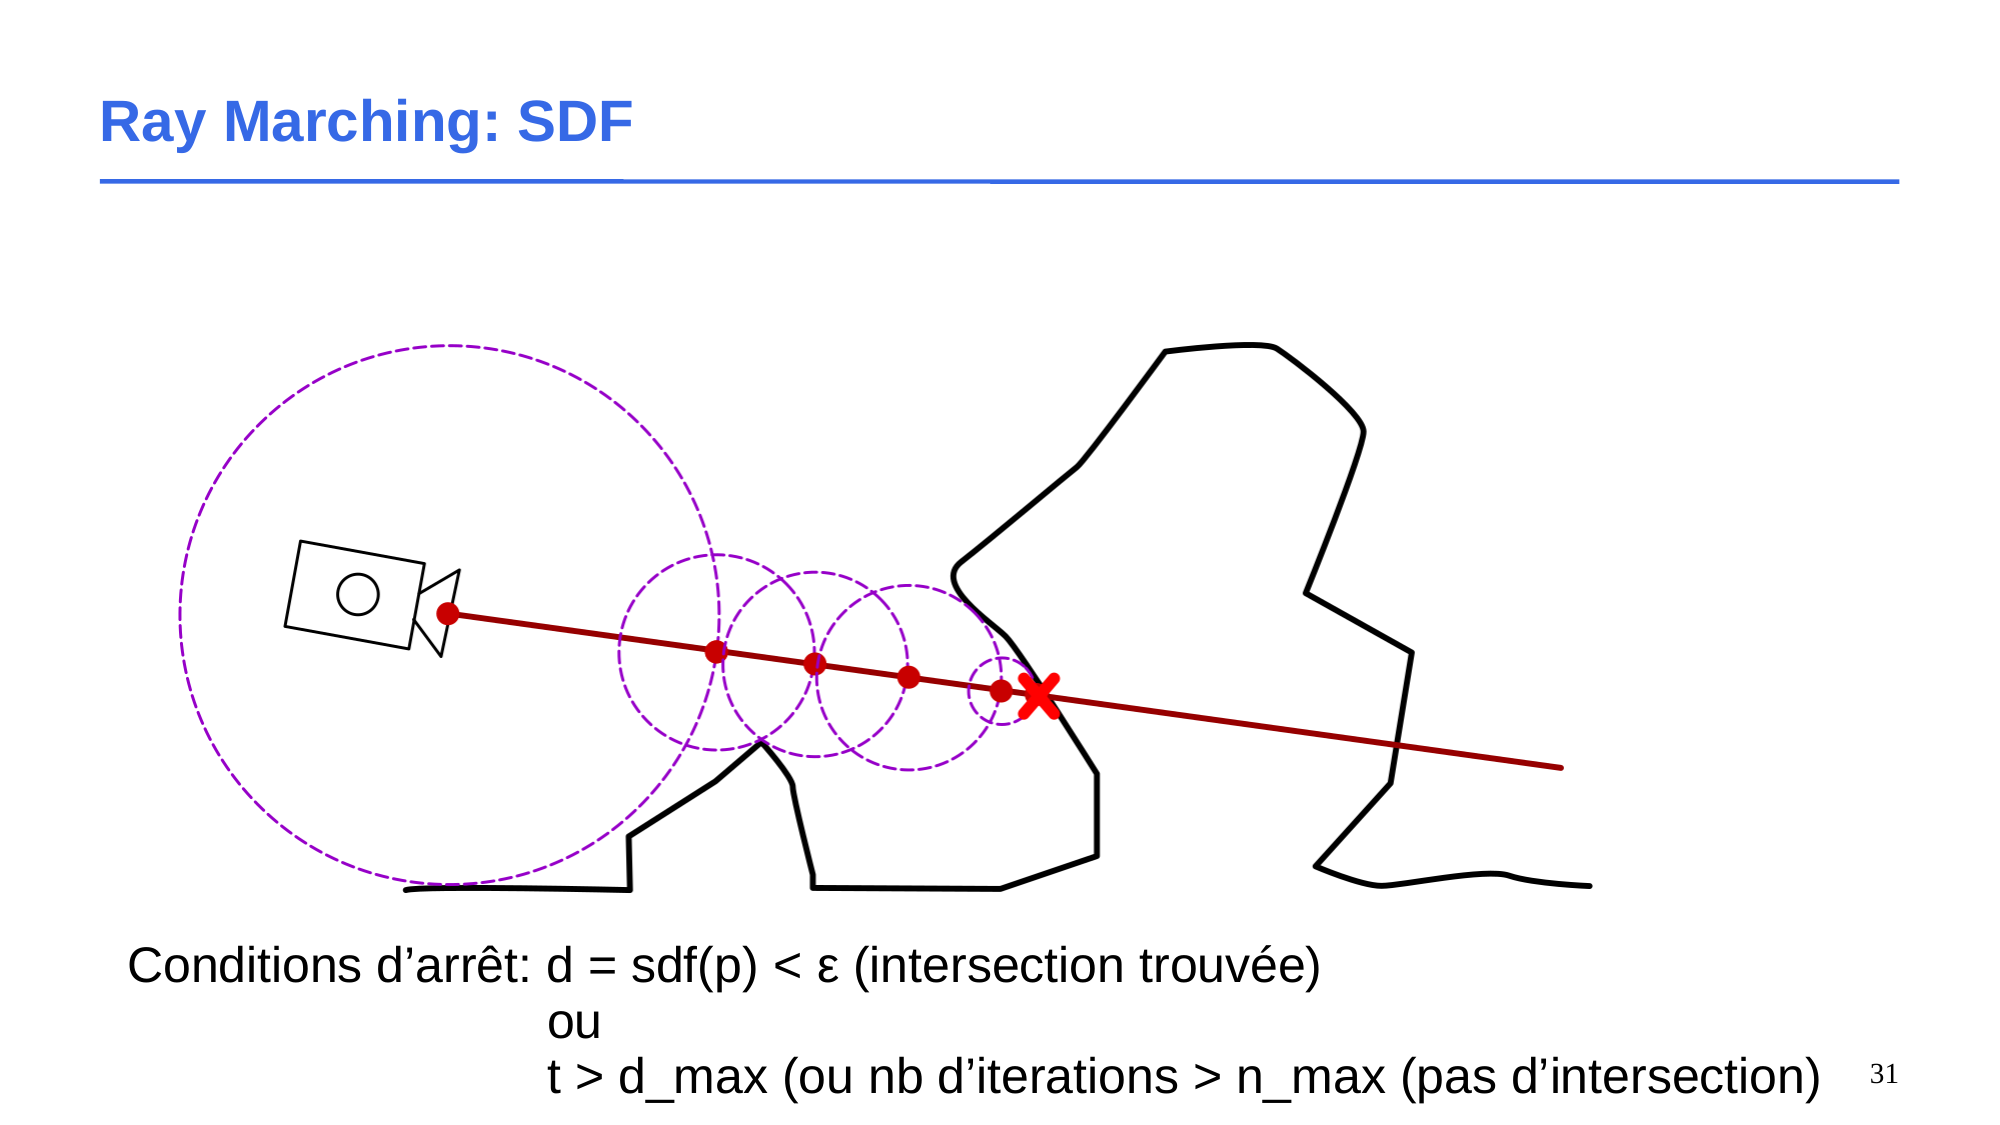

# Ray Marching: SDF
Conditions d’arrêt: d = sdf(p) < ε (intersection trouvée)
 ou
 t > d_max (ou nb d’iterations > n_max (pas d’intersection)
31